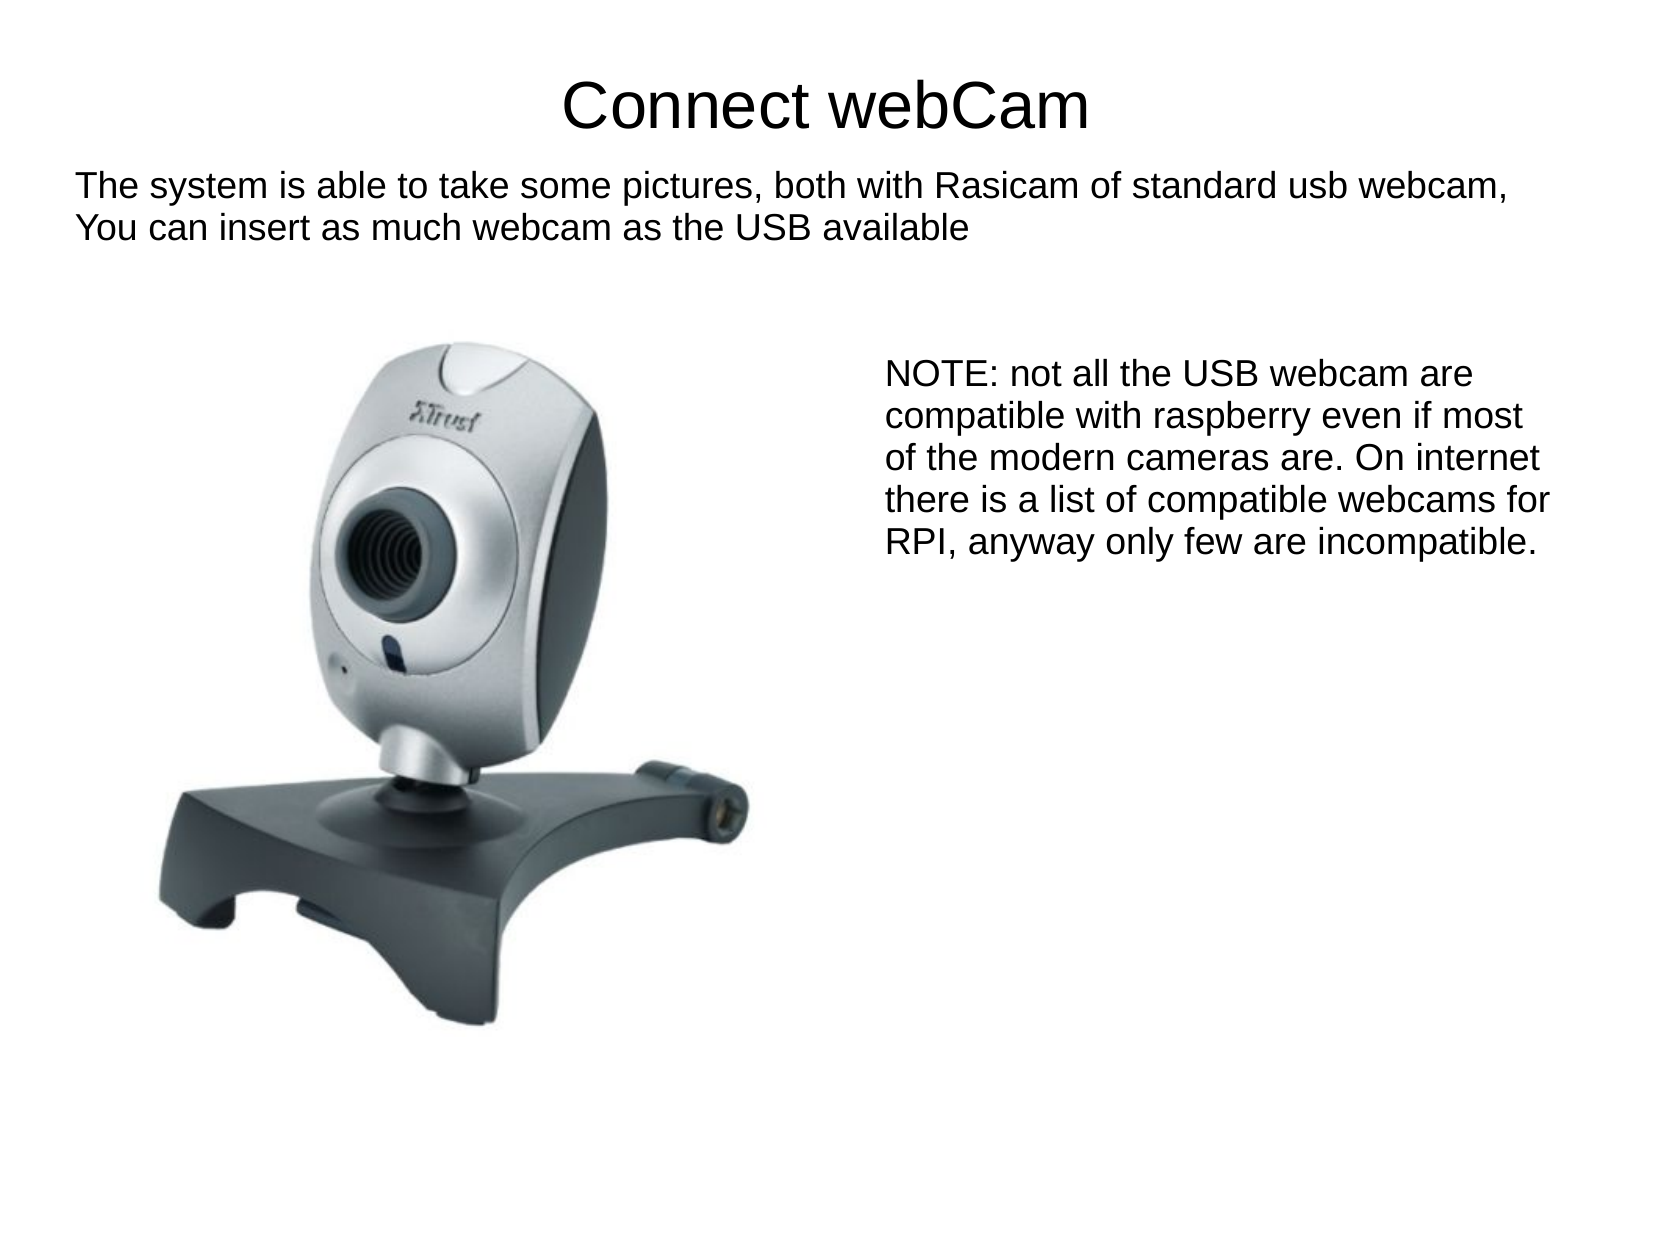

# Connect webCam
The system is able to take some pictures, both with Rasicam of standard usb webcam, You can insert as much webcam as the USB available
NOTE: not all the USB webcam are compatible with raspberry even if most of the modern cameras are. On internet there is a list of compatible webcams for RPI, anyway only few are incompatible.